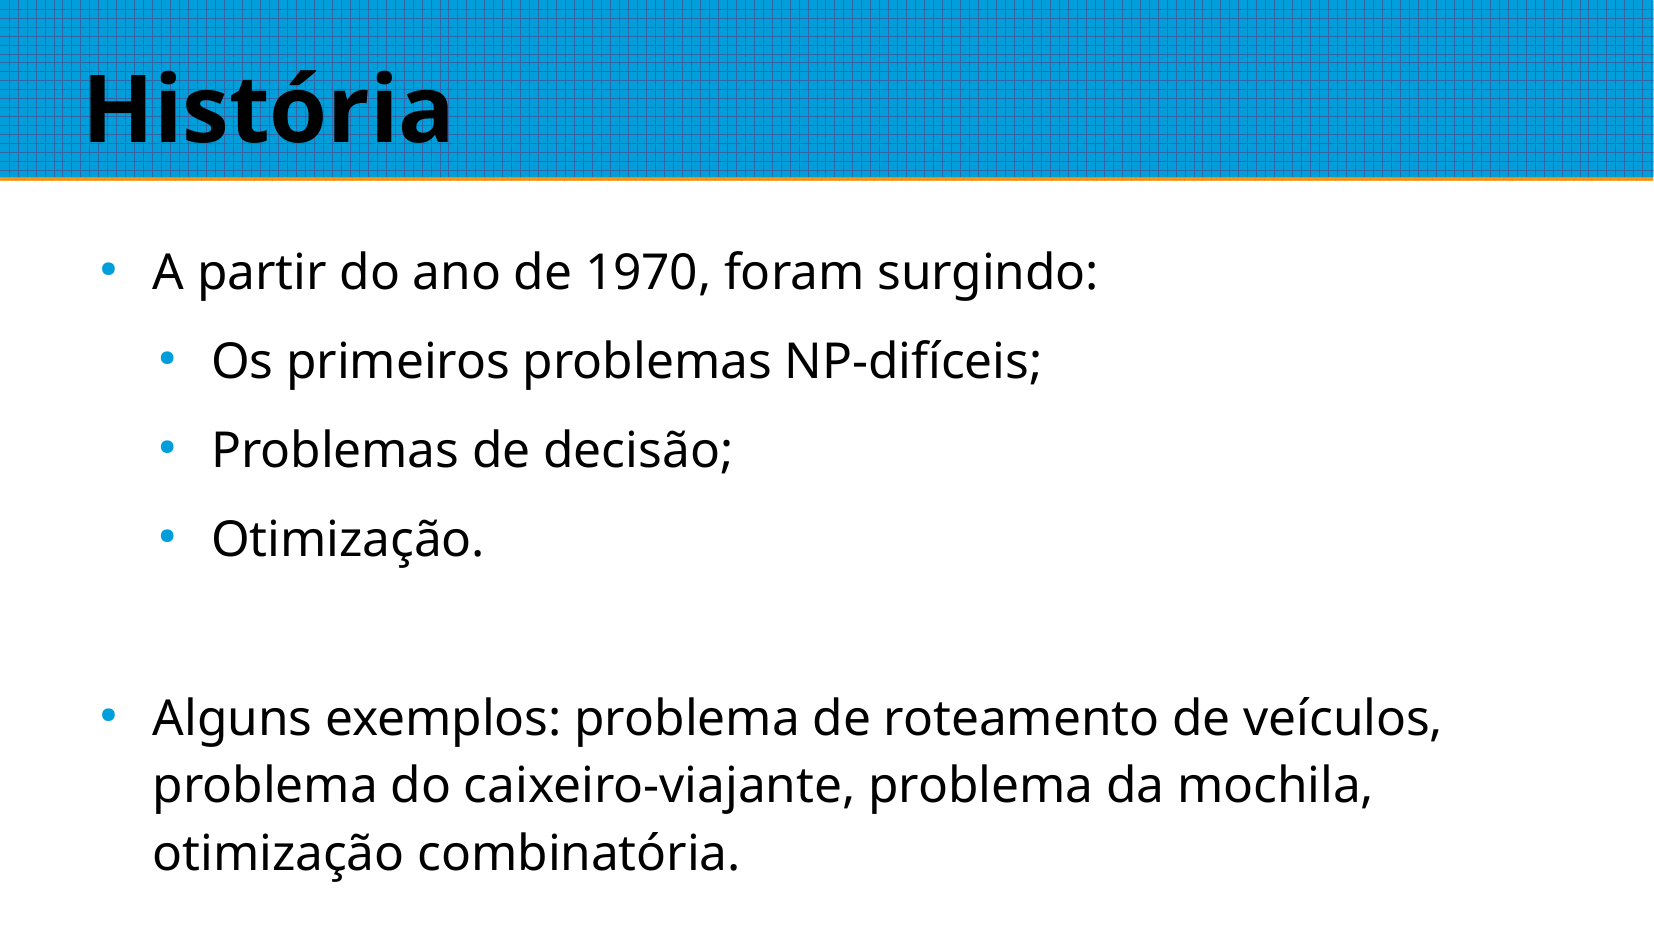

# História
A partir do ano de 1970, foram surgindo:
Os primeiros problemas NP-difíceis;
Problemas de decisão;
Otimização.
Alguns exemplos: problema de roteamento de veículos, problema do caixeiro-viajante, problema da mochila, otimização combinatória.